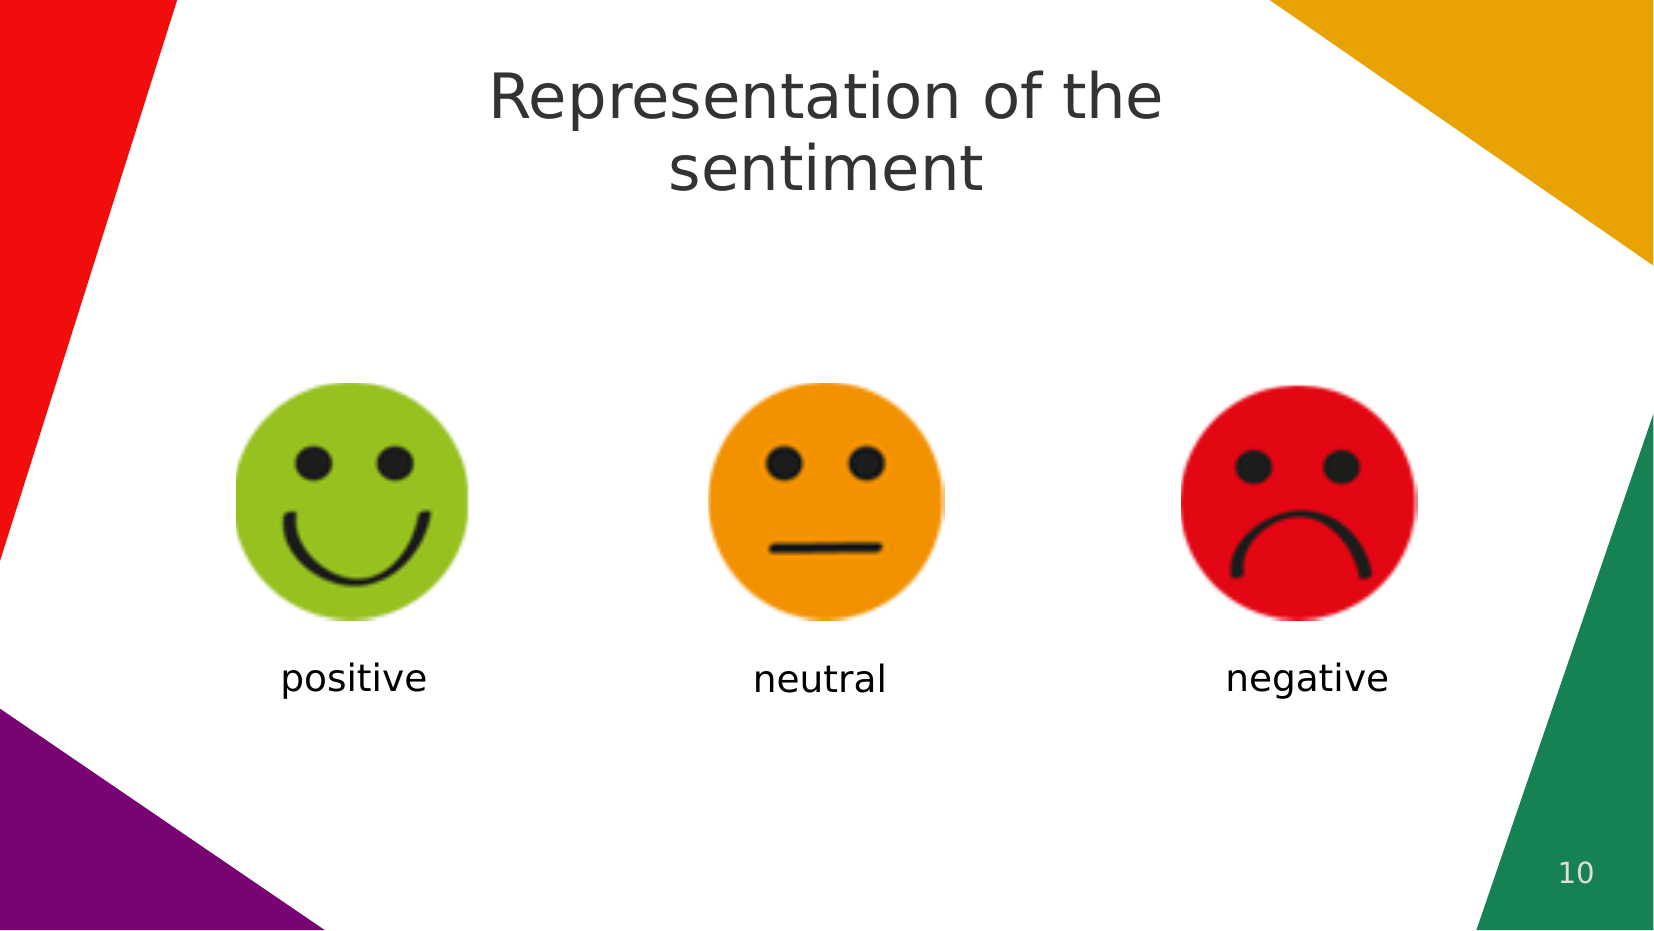

# Representation of the sentiment
positive
negative
neutral
10